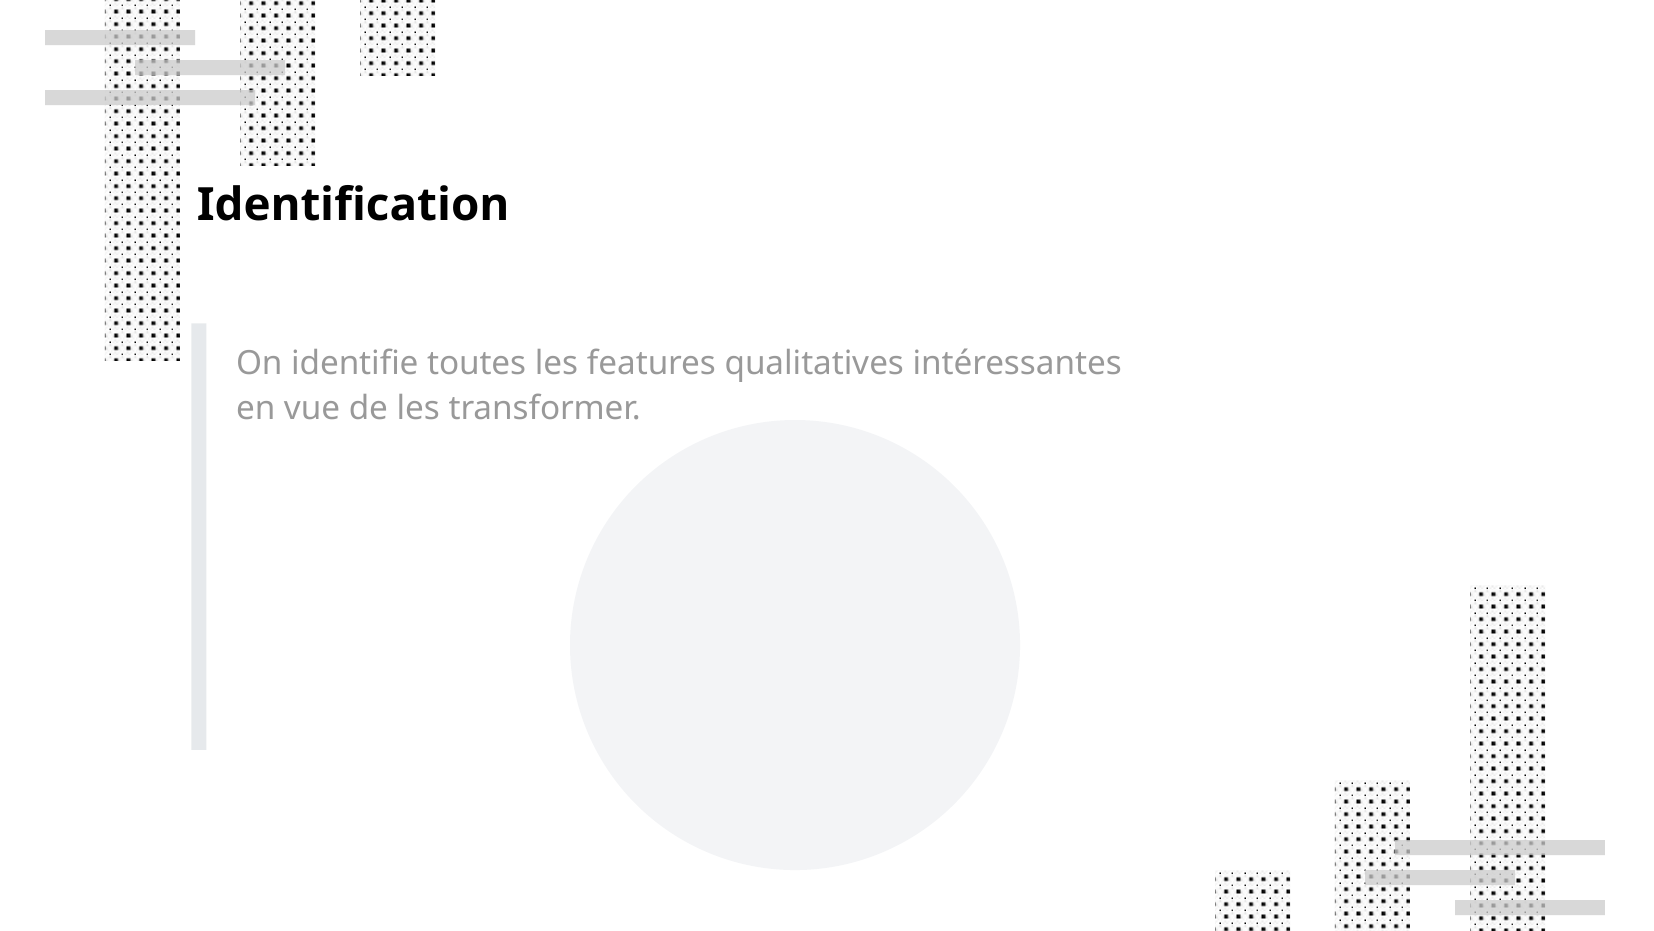

Identification
On identifie toutes les features qualitatives intéressantes en vue de les transformer.